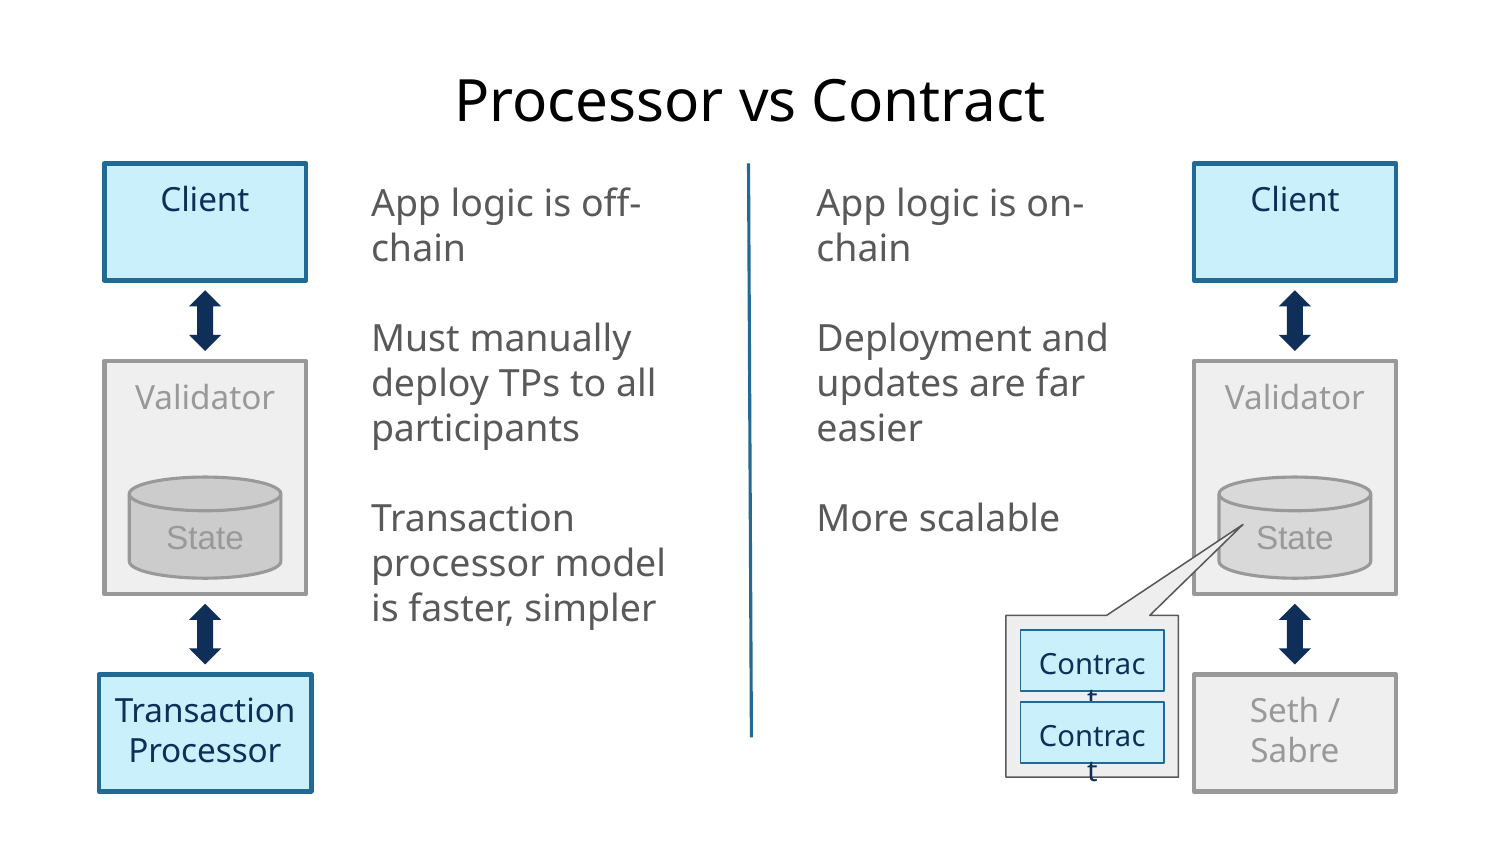

# Processor vs Contract
Client
App logic is off-chain
Must manually deploy TPs to all participants
Transaction processor model is faster, simpler
App logic is on-chain
Deployment and updates are far easier
More scalable
Client
Validator
Validator
State
State
Contract
Transaction Processor
Seth / Sabre
Contract